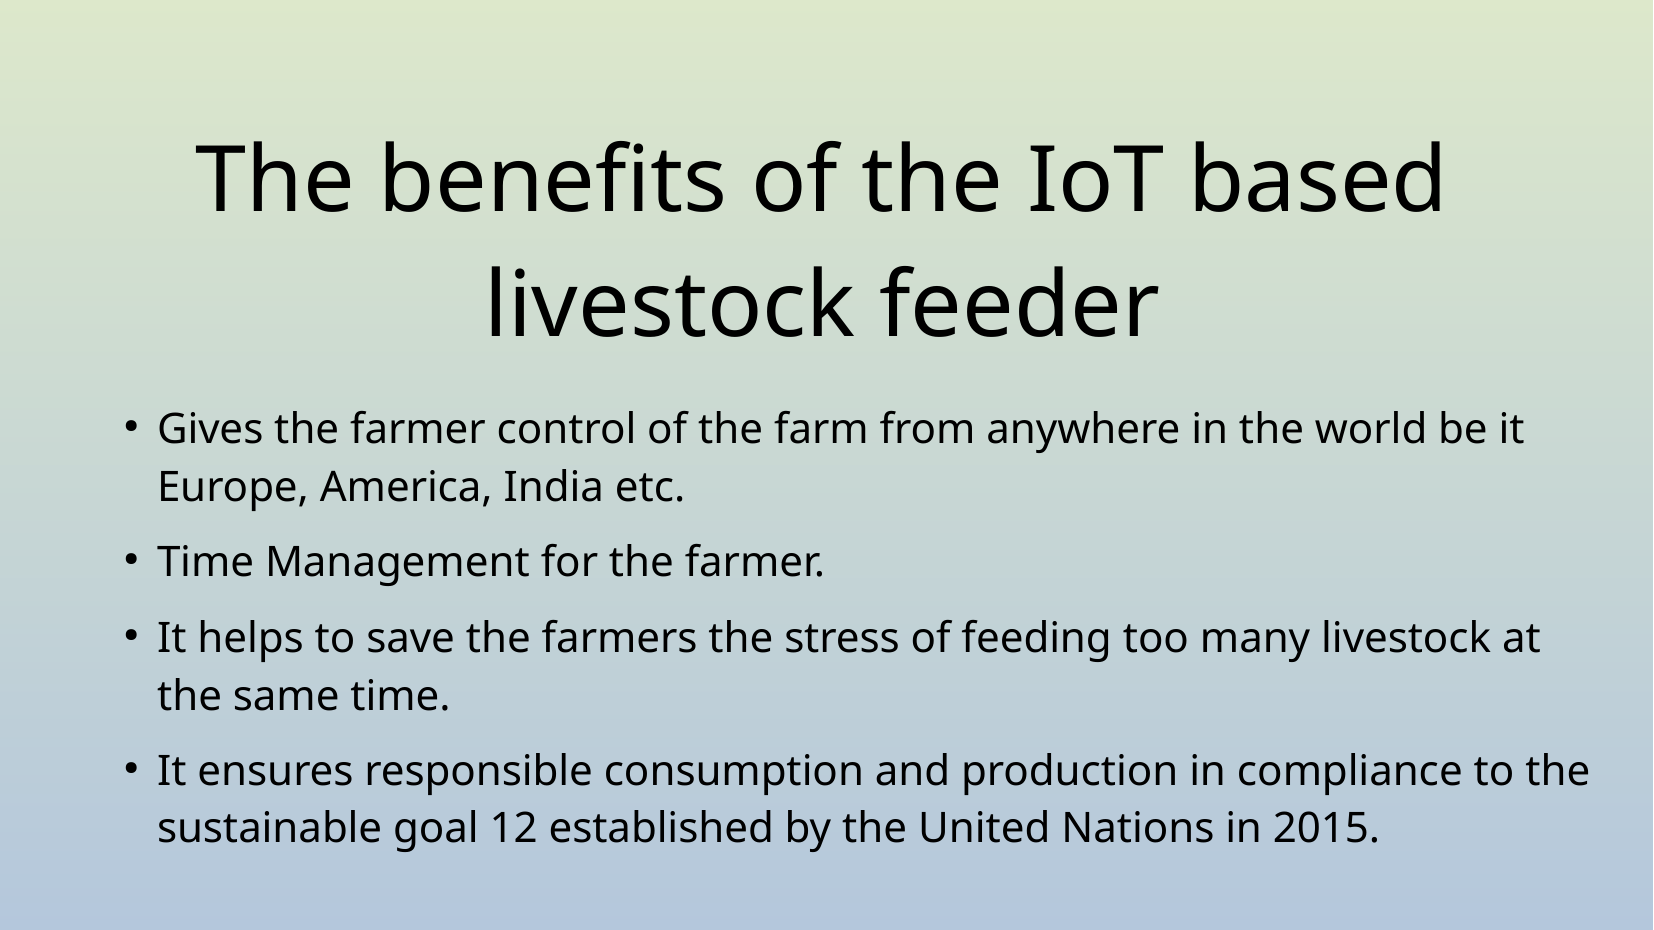

# The benefits of the IoT based livestock feeder
Gives the farmer control of the farm from anywhere in the world be it Europe, America, India etc.
Time Management for the farmer.
It helps to save the farmers the stress of feeding too many livestock at the same time.
It ensures responsible consumption and production in compliance to the sustainable goal 12 established by the United Nations in 2015.